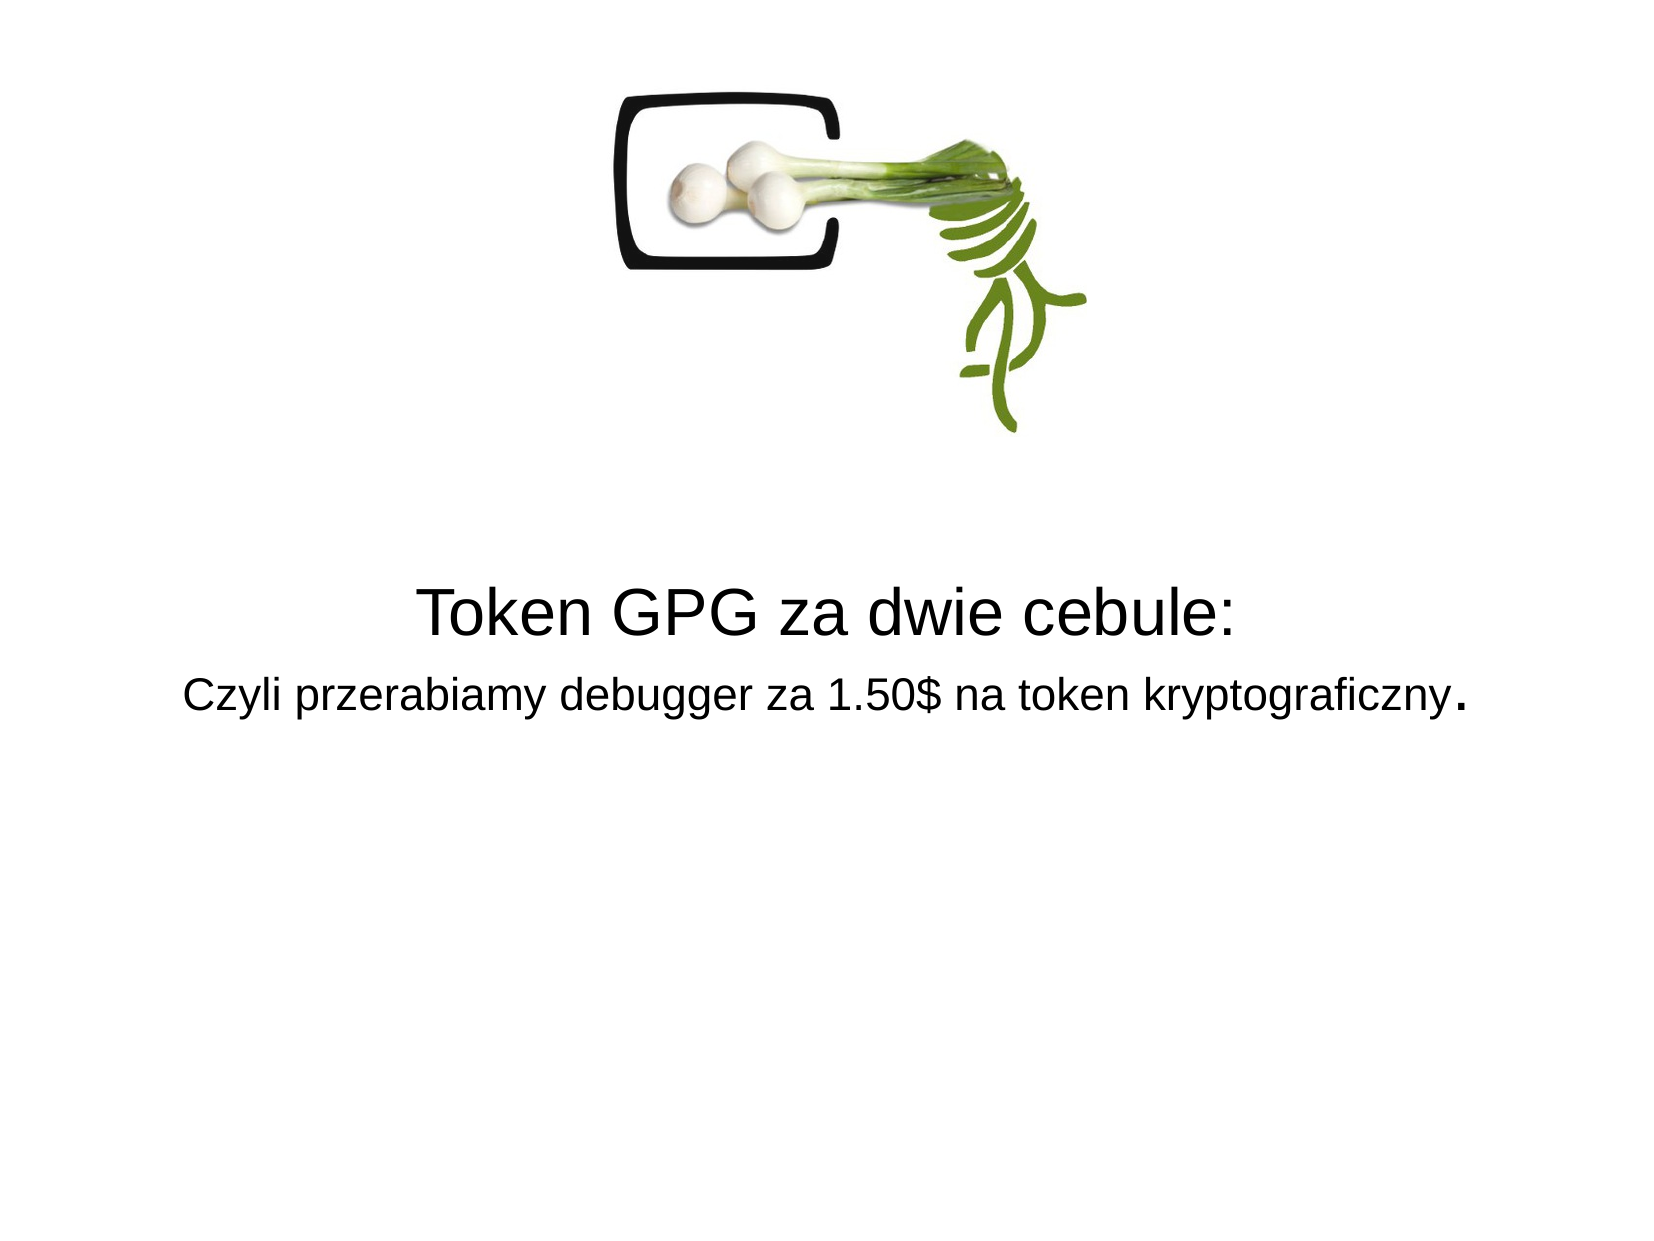

# Token GPG za dwie cebule:
Czyli przerabiamy debugger za 1.50$ na token kryptograficzny.